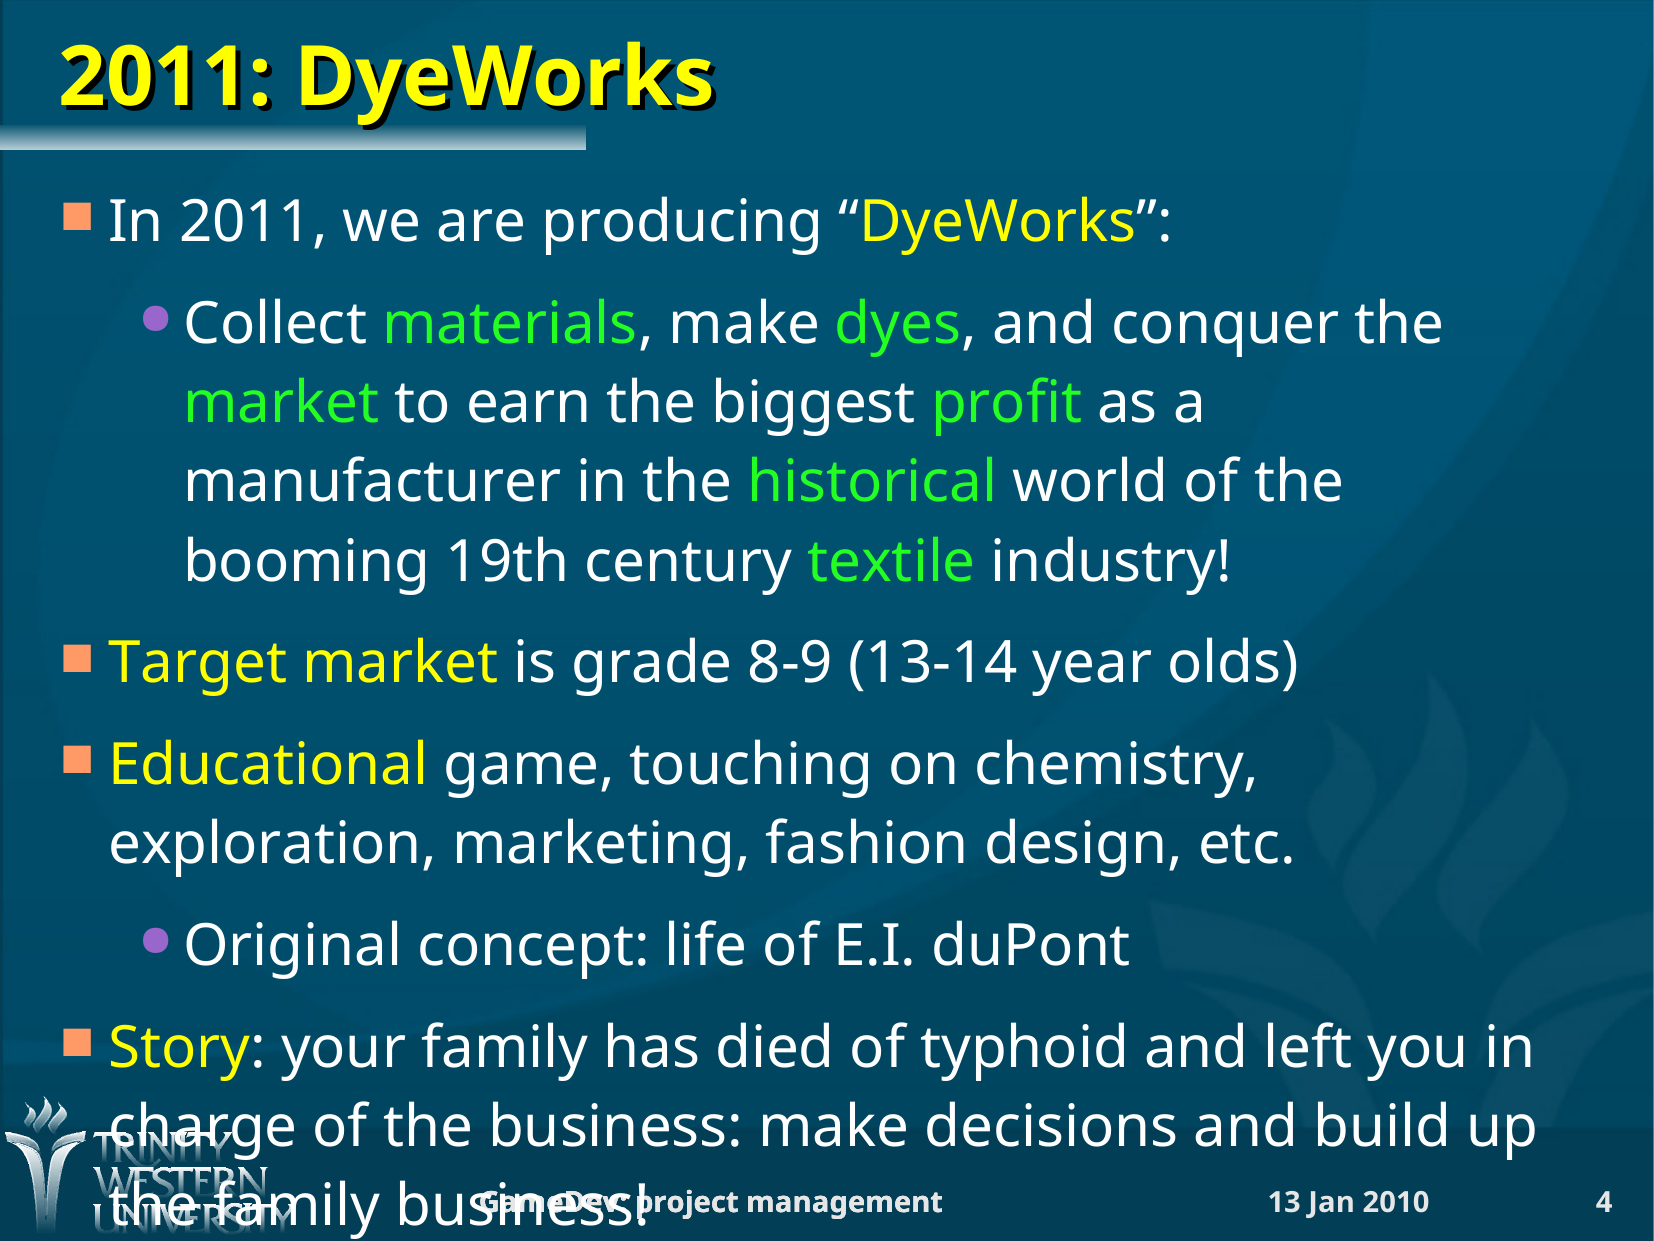

# 2011: DyeWorks
In 2011, we are producing “DyeWorks”:
Collect materials, make dyes, and conquer the market to earn the biggest profit as a manufacturer in the historical world of the booming 19th century textile industry!
Target market is grade 8-9 (13-14 year olds)
Educational game, touching on chemistry, exploration, marketing, fashion design, etc.
Original concept: life of E.I. duPont
Story: your family has died of typhoid and left you in charge of the business: make decisions and build up the family business!
GameDev: project management
13 Jan 2010
4